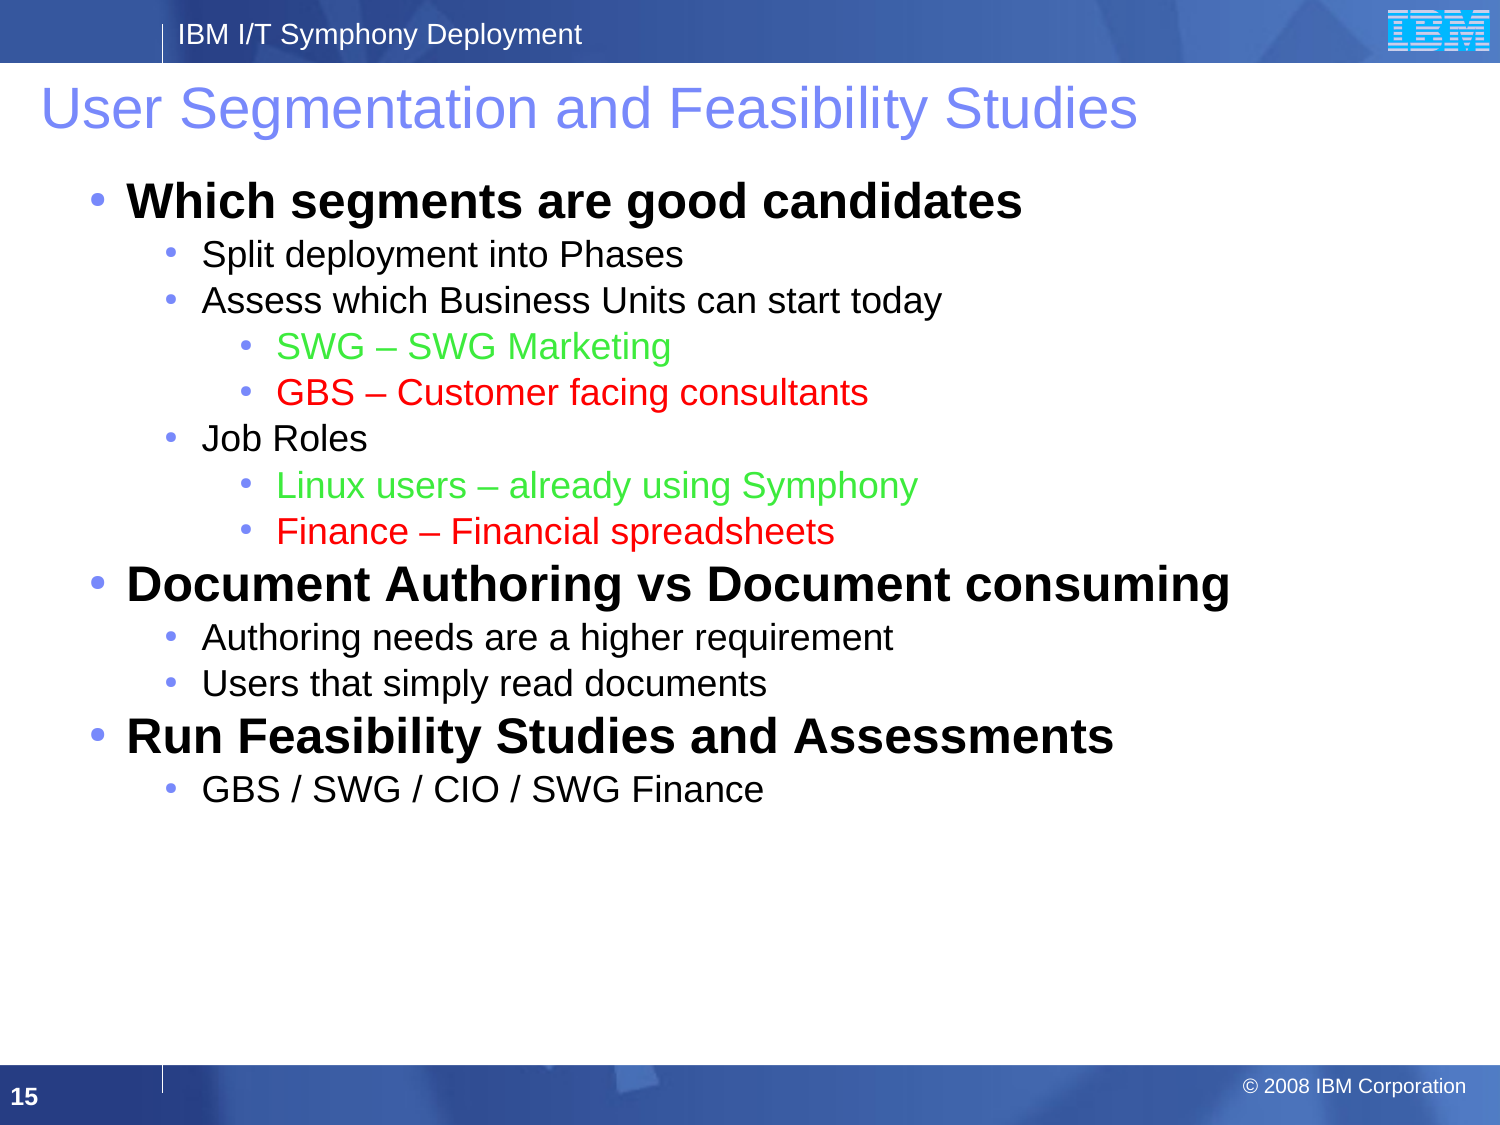

# User Segmentation and Feasibility Studies
Which segments are good candidates
Split deployment into Phases
Assess which Business Units can start today
SWG – SWG Marketing
GBS – Customer facing consultants
Job Roles
Linux users – already using Symphony
Finance – Financial spreadsheets
Document Authoring vs Document consuming
Authoring needs are a higher requirement
Users that simply read documents
Run Feasibility Studies and Assessments
GBS / SWG / CIO / SWG Finance